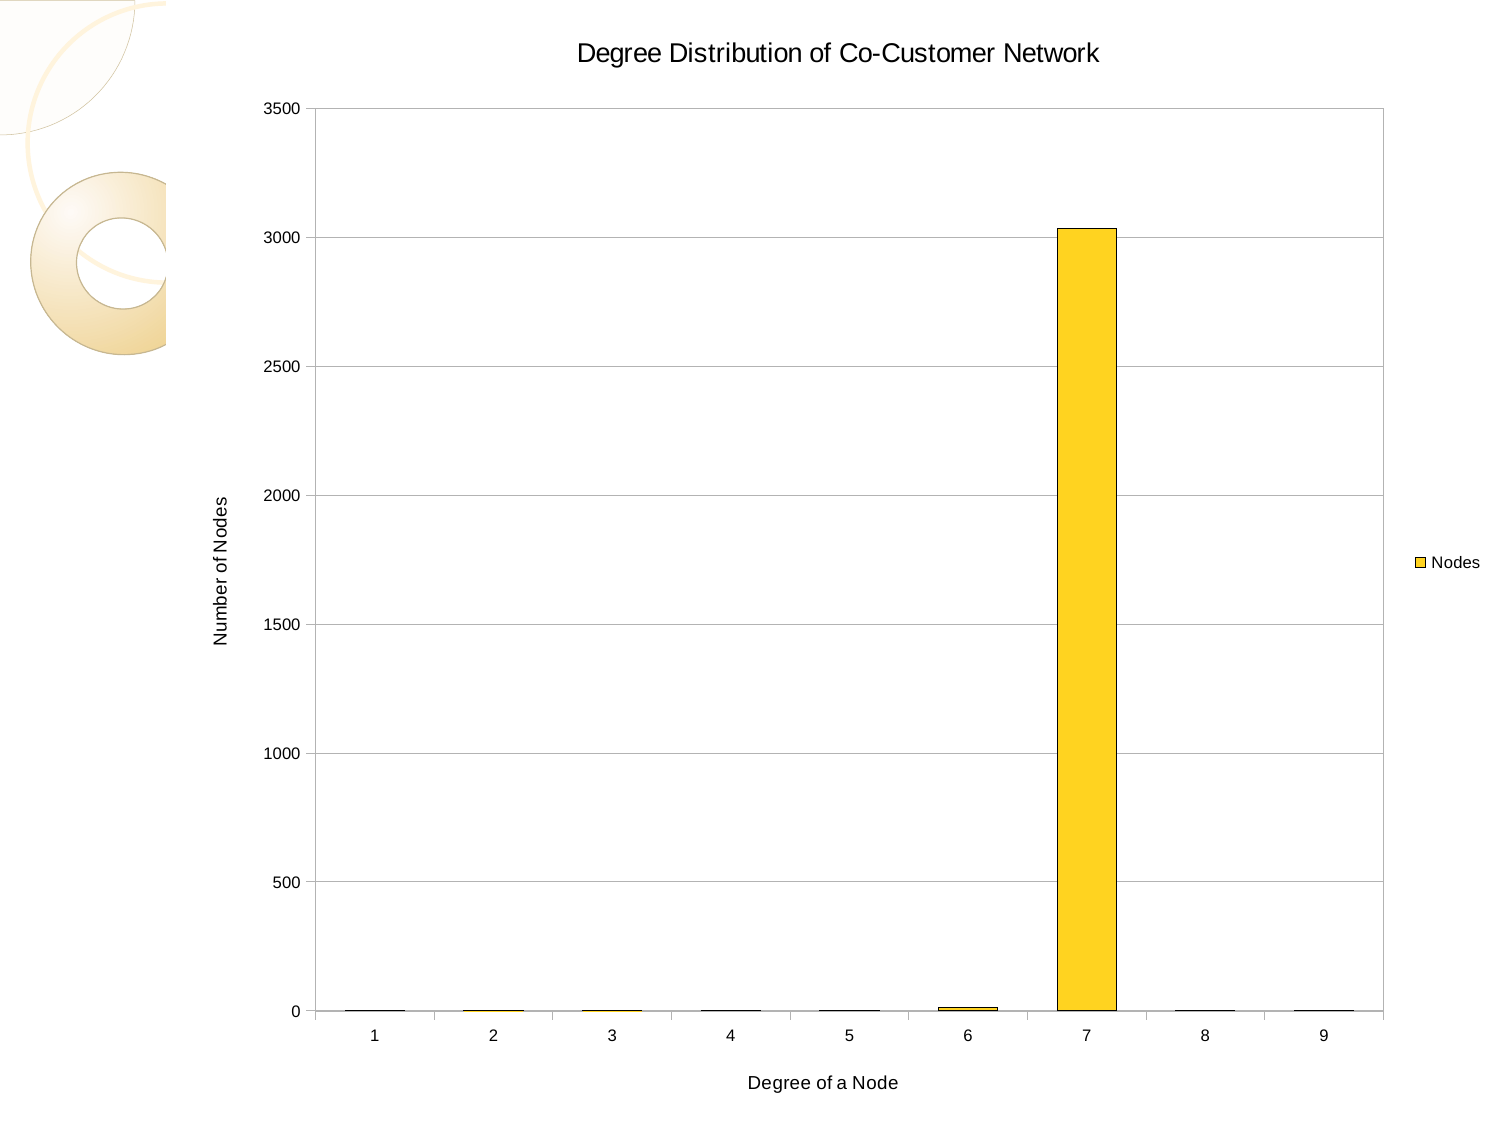

### Chart: Degree Distribution of Co-Customer Network
| Category | Nodes |
|---|---|
| 1 | 0.0 |
| 2 | 1.0 |
| 3 | 1.0 |
| 4 | 0.0 |
| 5 | 2.0 |
| 6 | 13.0 |
| 7 | 3034.0 |
| 8 | 0.0 |
| 9 | 0.0 |